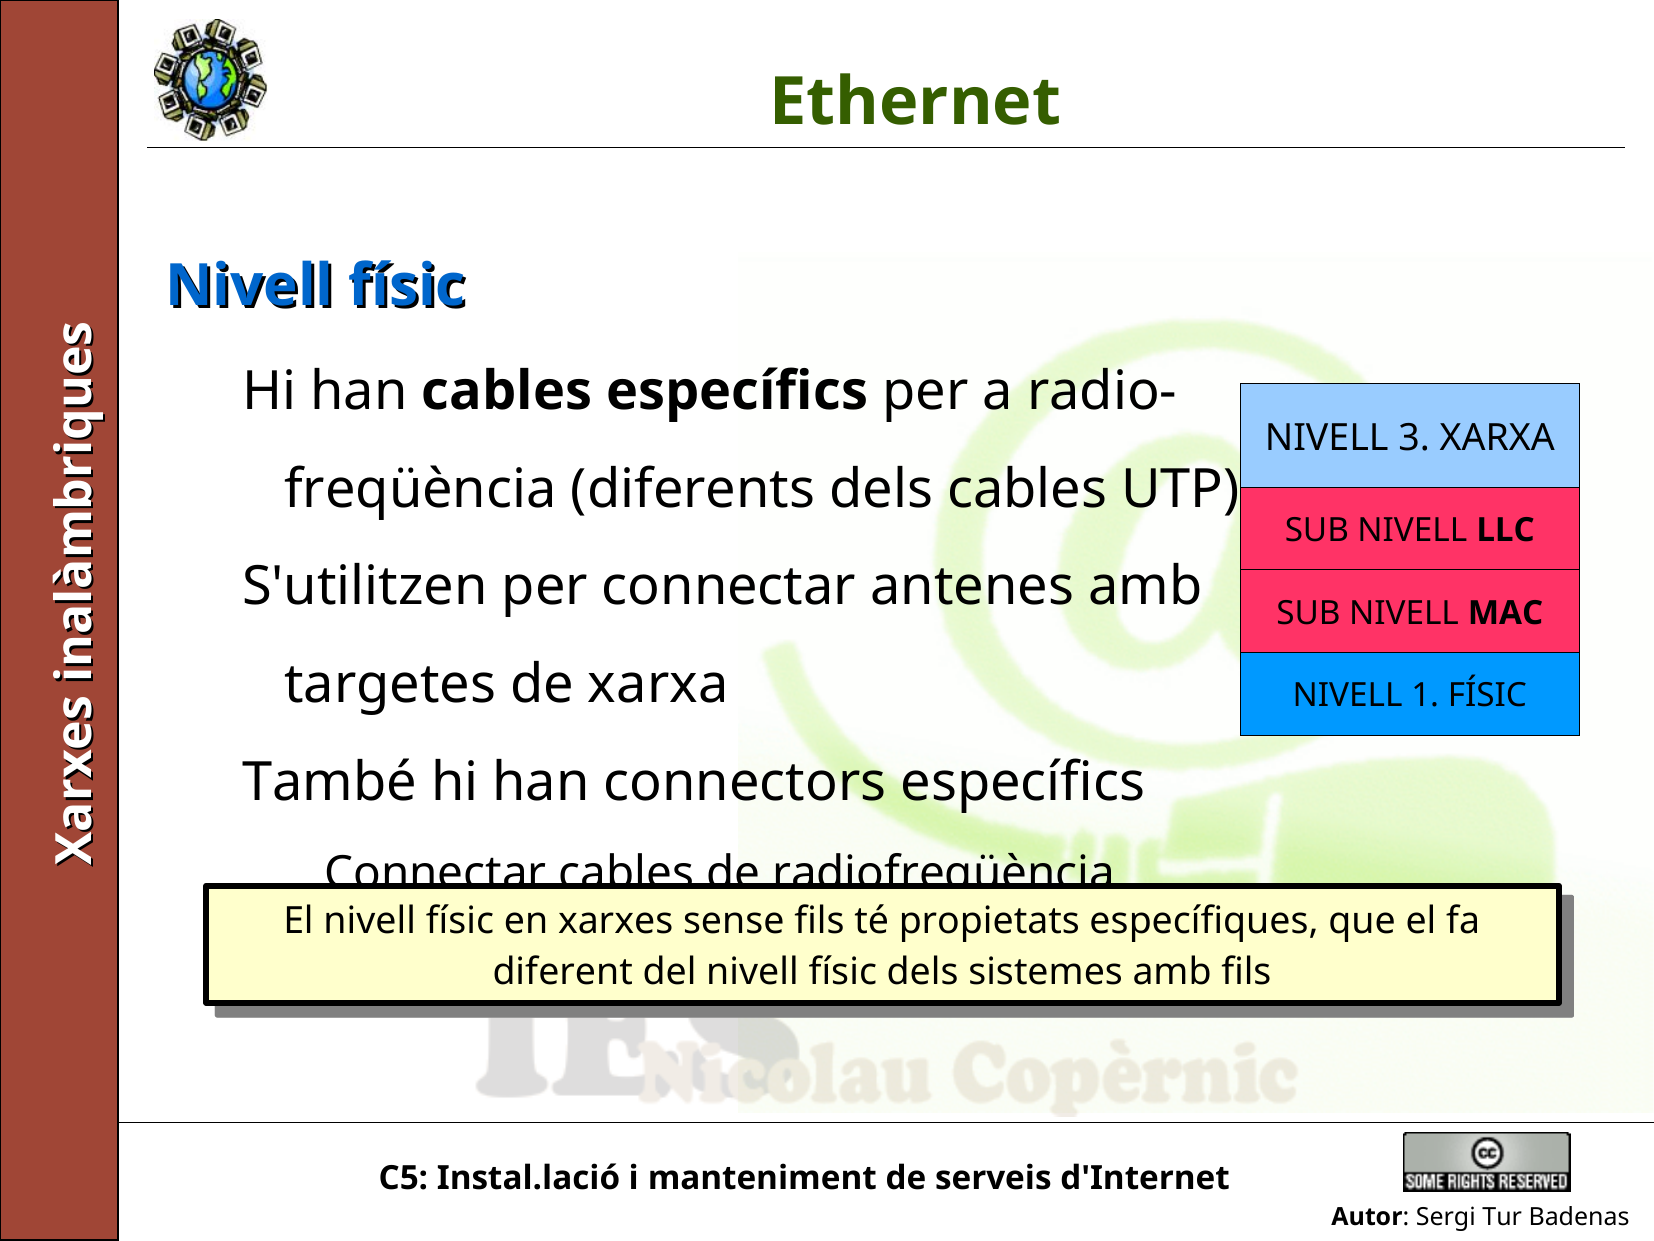

# Ethernet
Nivell físic
Hi han cables específics per a radio-
 freqüència (diferents dels cables UTP)
S'utilitzen per connectar antenes amb
 targetes de xarxa
També hi han connectors específics
Connectar cables de radiofreqüència
 a antenes, targetes de xarxa, etc.
NIVELL 3. XARXA
SUB NIVELL LLC
SUB NIVELL MAC
NIVELL 1. FÍSIC
El nivell físic en xarxes sense fils té propietats específiques, que el fa diferent del nivell físic dels sistemes amb fils